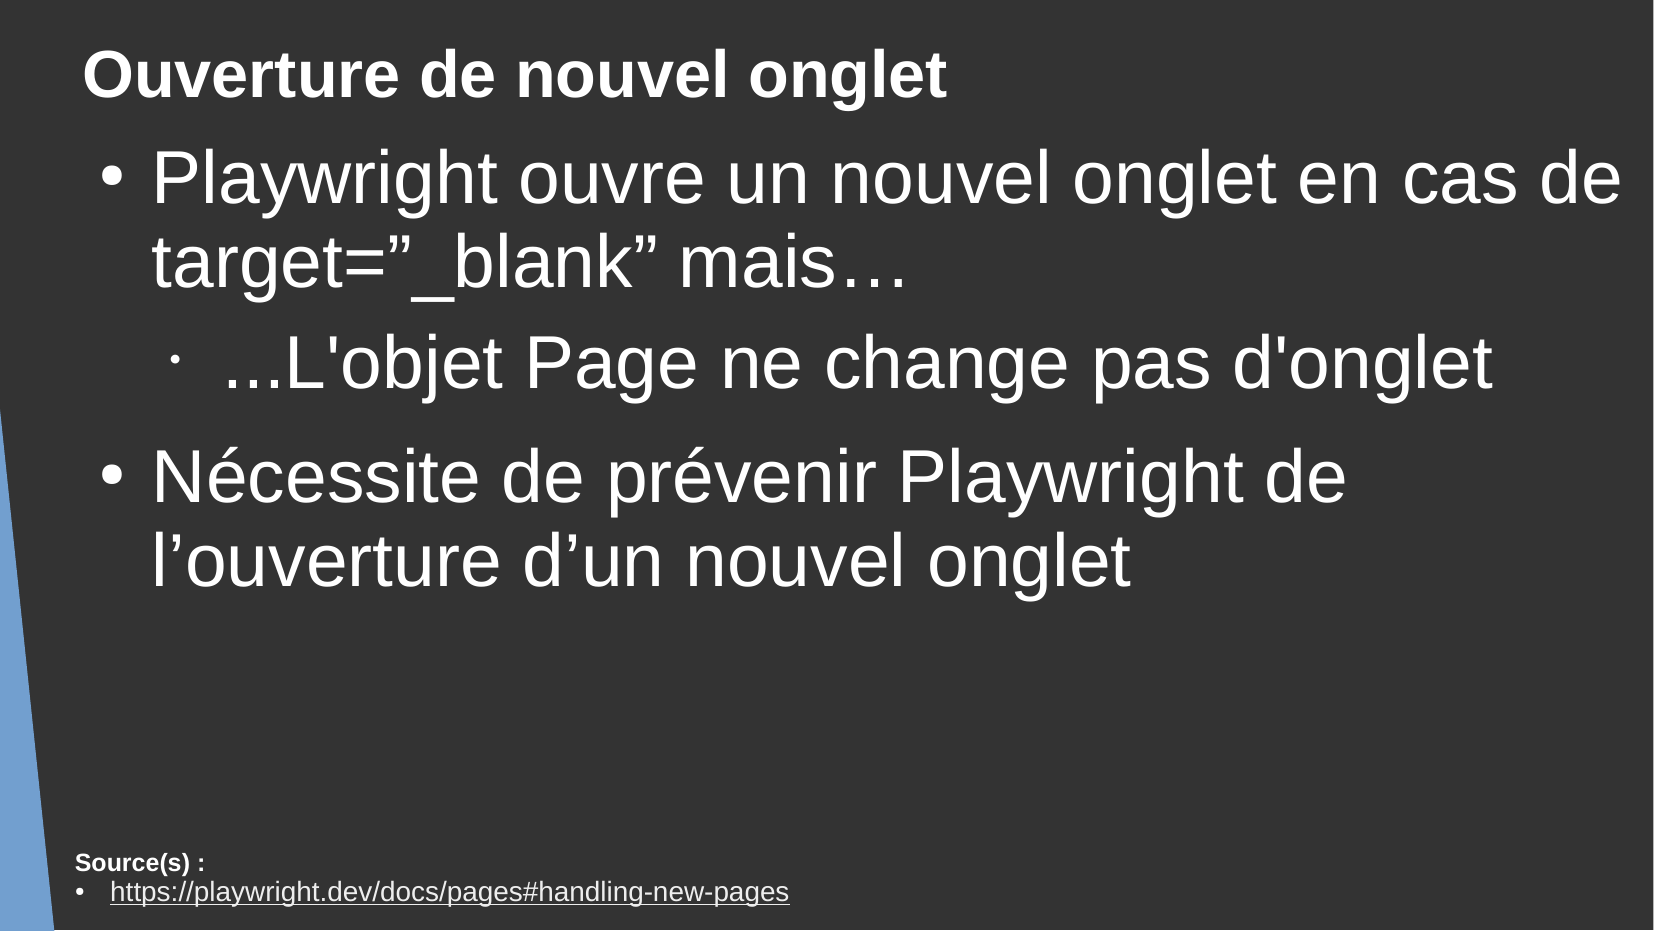

# Ouverture de nouvel onglet
Playwright ouvre un nouvel onglet en cas de target=”_blank” mais…
...L'objet Page ne change pas d'onglet
Nécessite de prévenir Playwright de l’ouverture d’un nouvel onglet
Source(s) :
https://playwright.dev/docs/pages#handling-new-pages